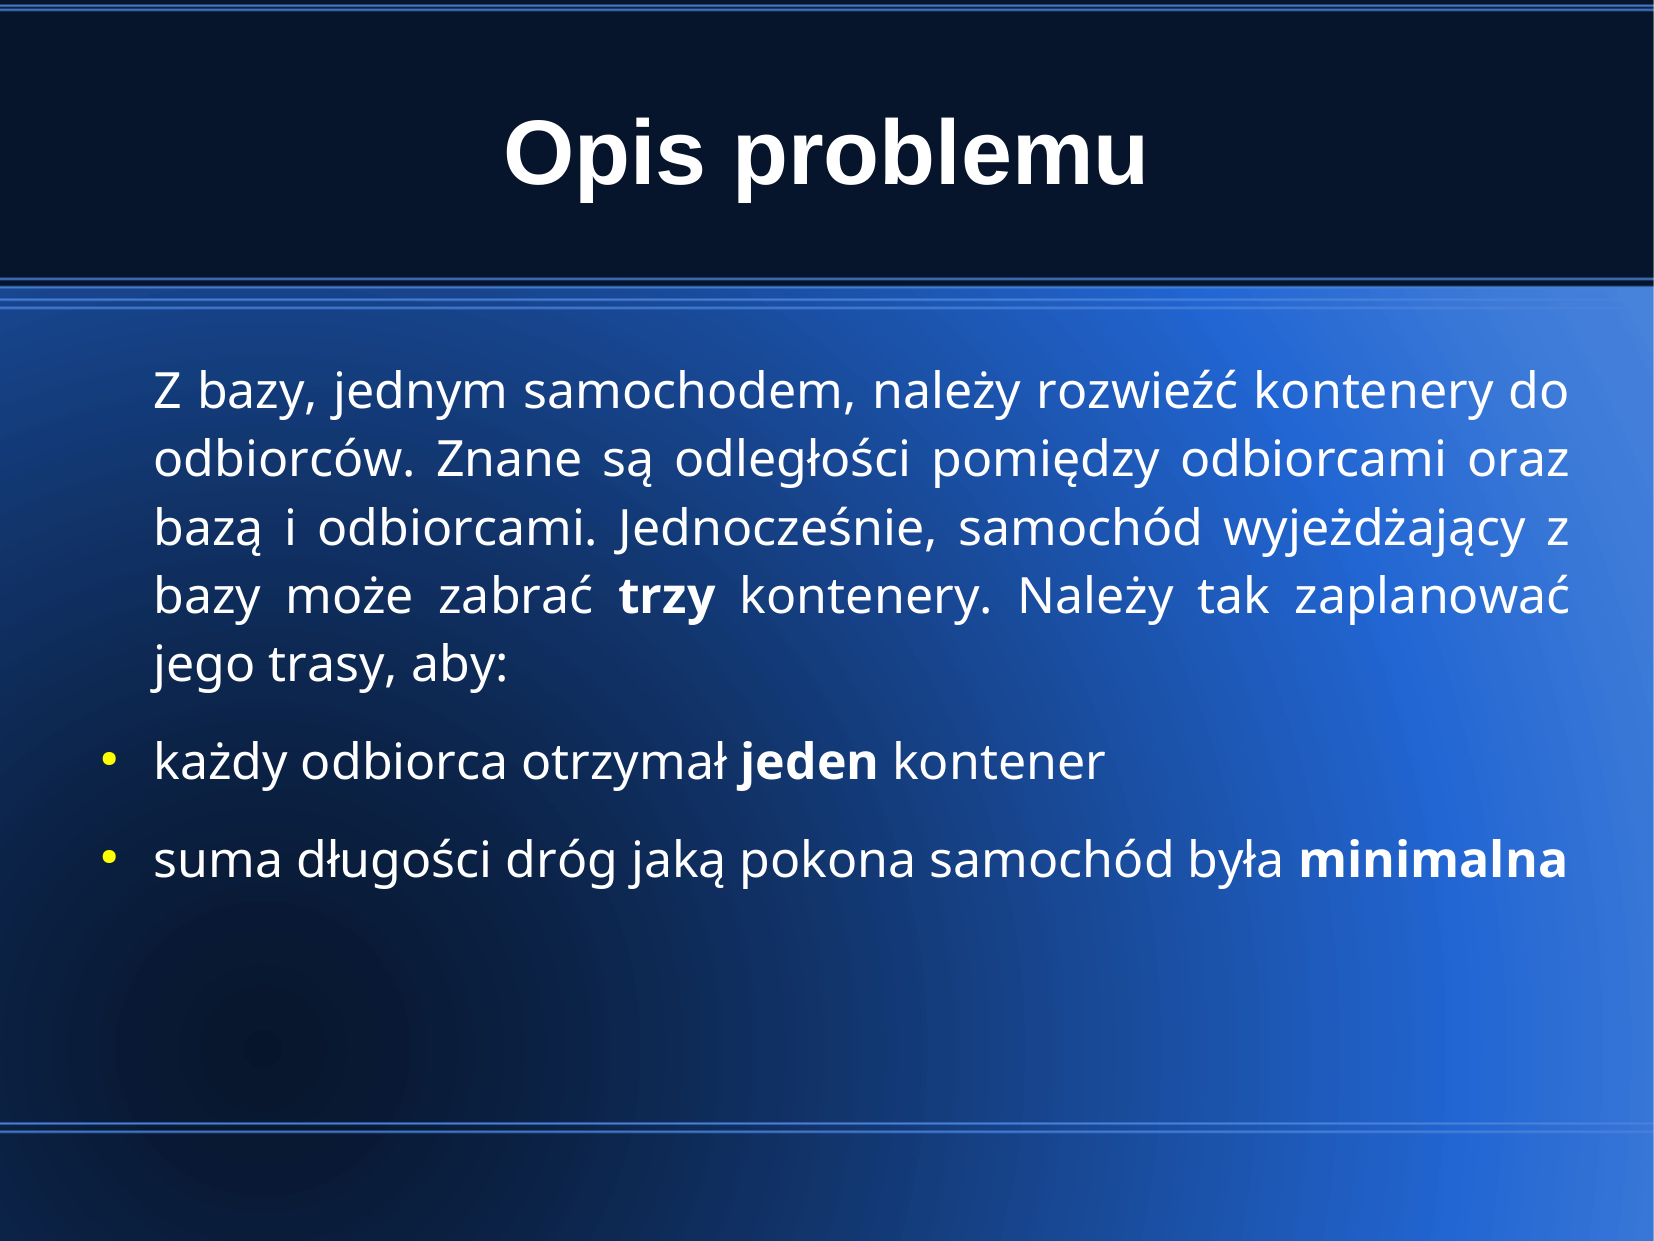

# Opis problemu
Z bazy, jednym samochodem, należy rozwieźć kontenery do odbiorców. Znane są odległości pomiędzy odbiorcami oraz bazą i odbiorcami. Jednocześnie, samochód wyjeżdżający z bazy może zabrać trzy kontenery. Należy tak zaplanować jego trasy, aby:
każdy odbiorca otrzymał jeden kontener
suma długości dróg jaką pokona samochód była minimalna